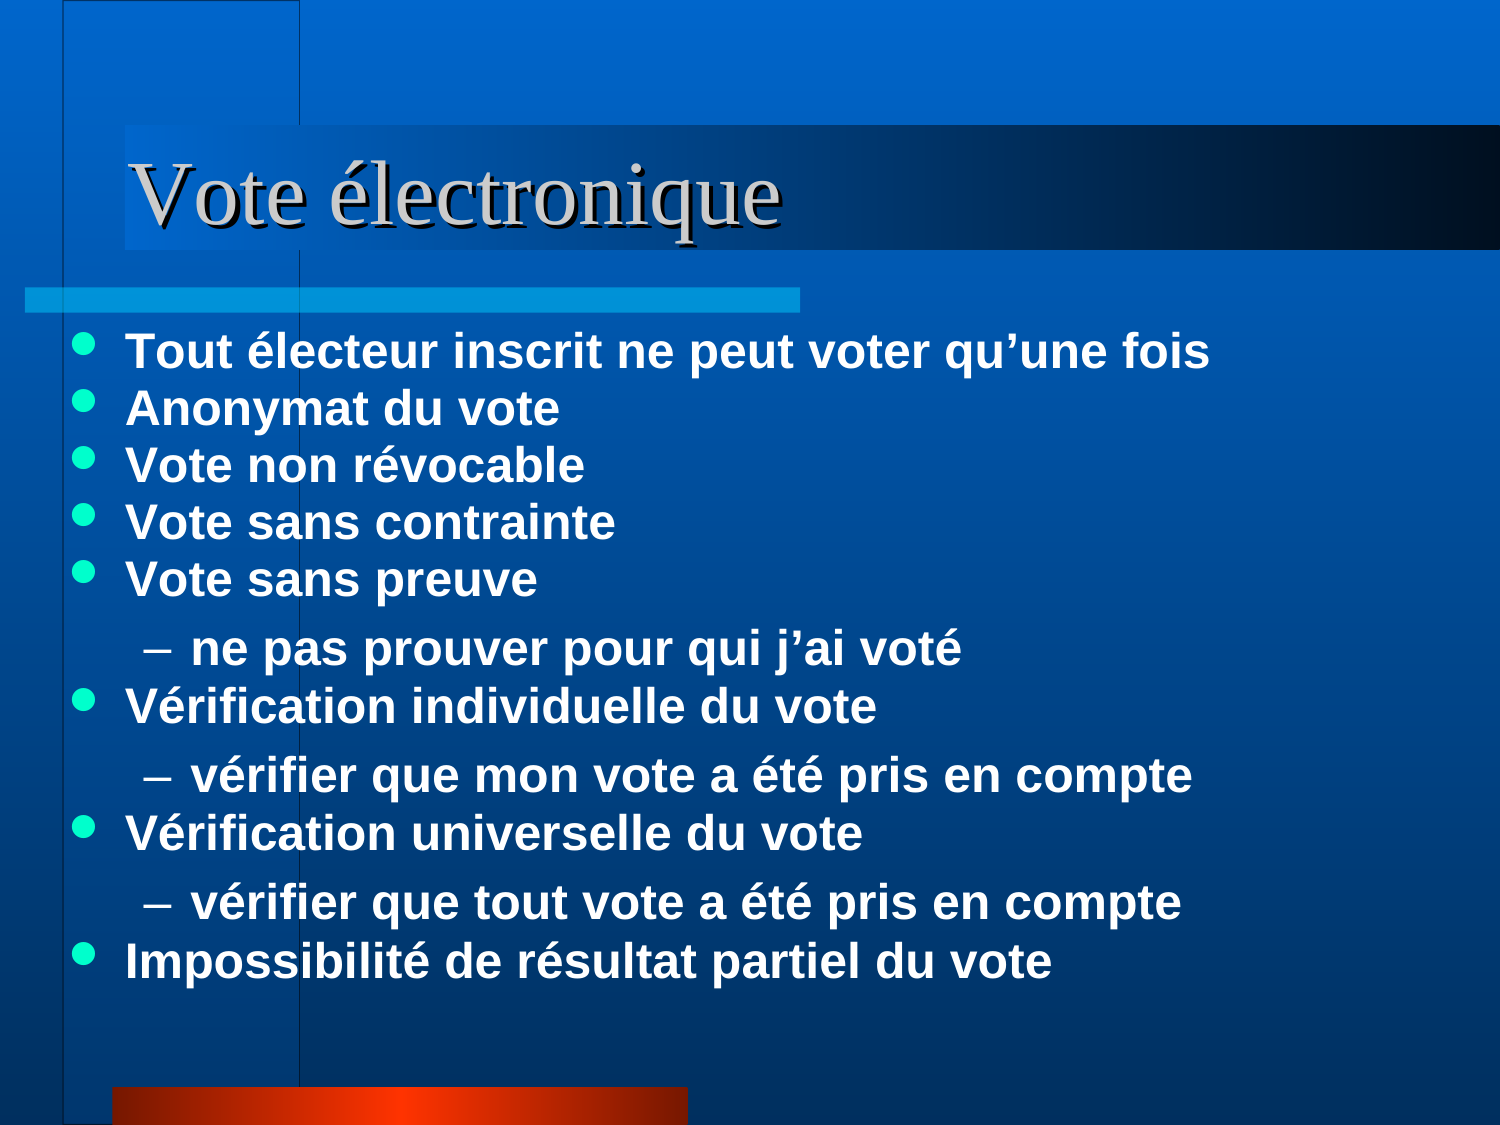

# Vote électronique
Tout électeur inscrit ne peut voter qu’une fois
Anonymat du vote
Vote non révocable
Vote sans contrainte
Vote sans preuve
ne pas prouver pour qui j’ai voté
Vérification individuelle du vote
vérifier que mon vote a été pris en compte
Vérification universelle du vote
vérifier que tout vote a été pris en compte
Impossibilité de résultat partiel du vote